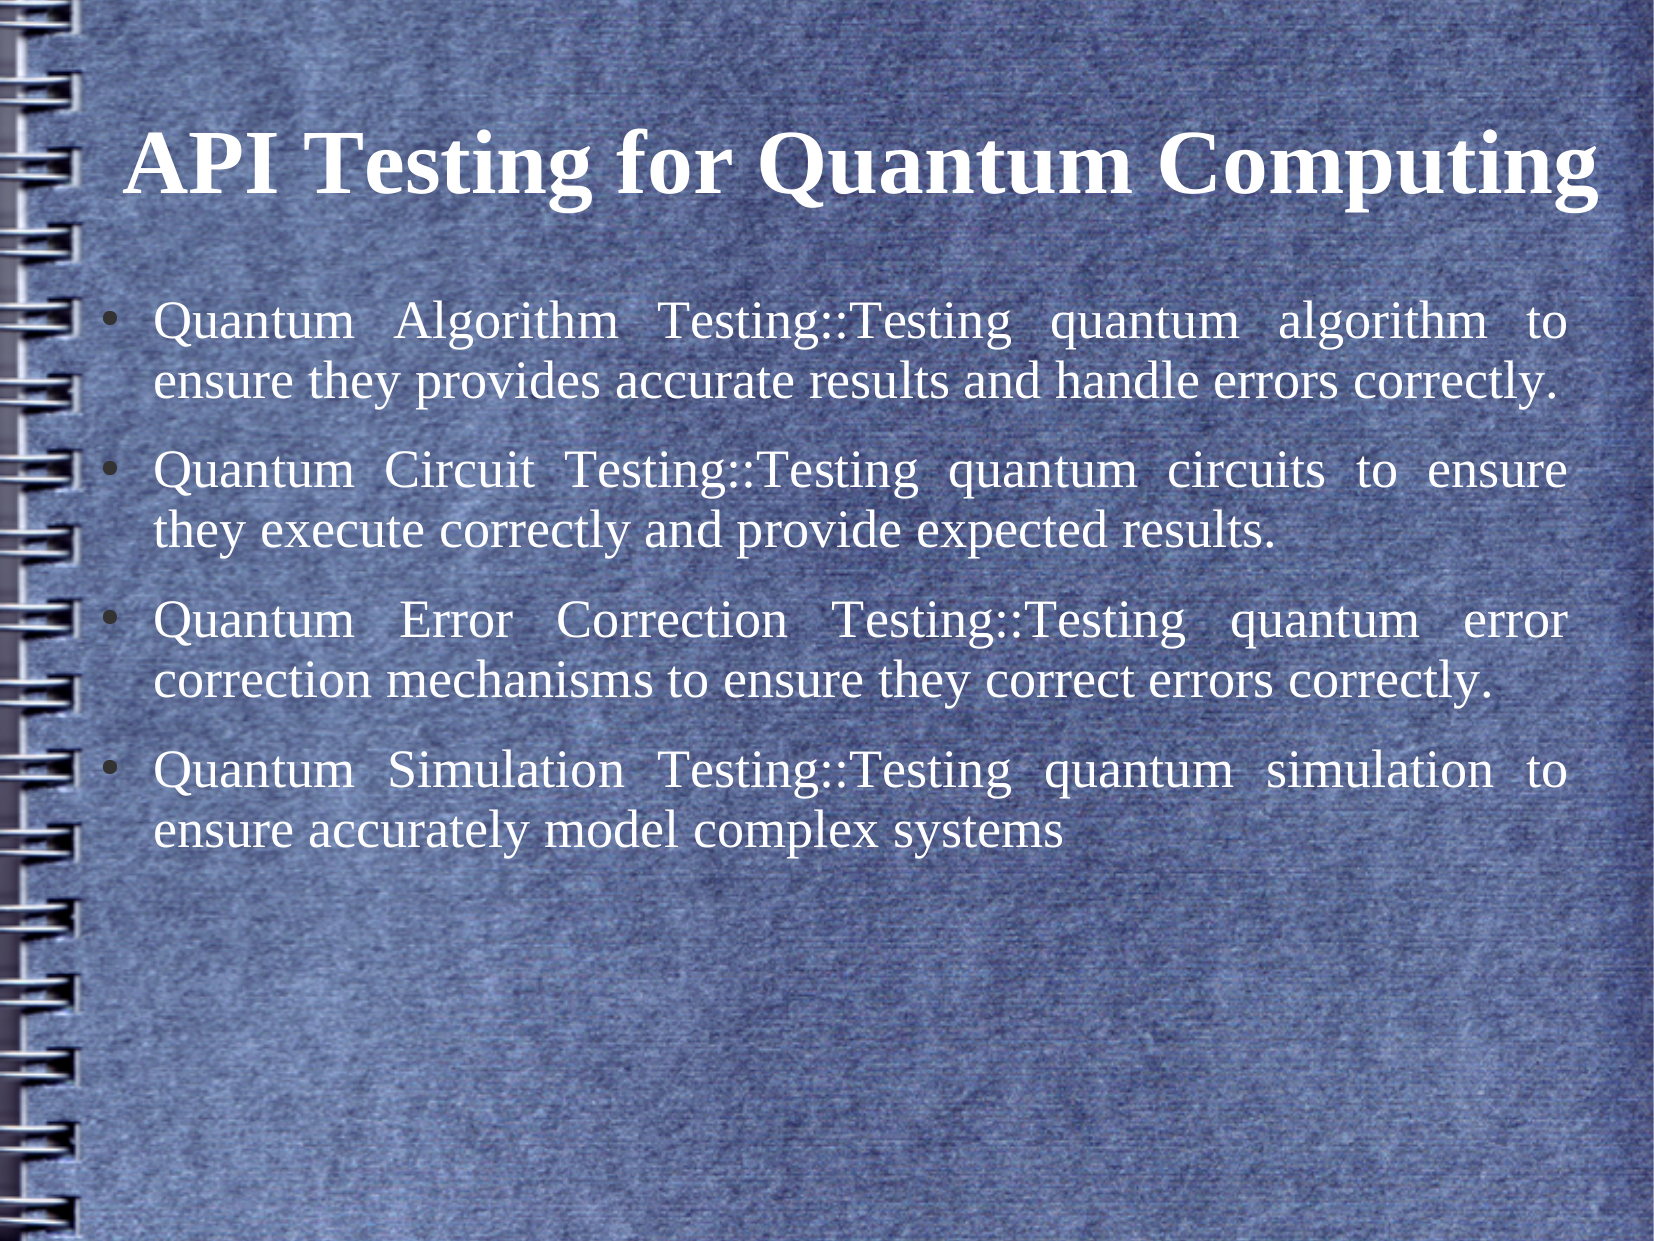

# API Testing for Quantum Computing
Quantum Algorithm Testing::Testing quantum algorithm to ensure they provides accurate results and handle errors correctly.
Quantum Circuit Testing::Testing quantum circuits to ensure they execute correctly and provide expected results.
Quantum Error Correction Testing::Testing quantum error correction mechanisms to ensure they correct errors correctly.
Quantum Simulation Testing::Testing quantum simulation to ensure accurately model complex systems